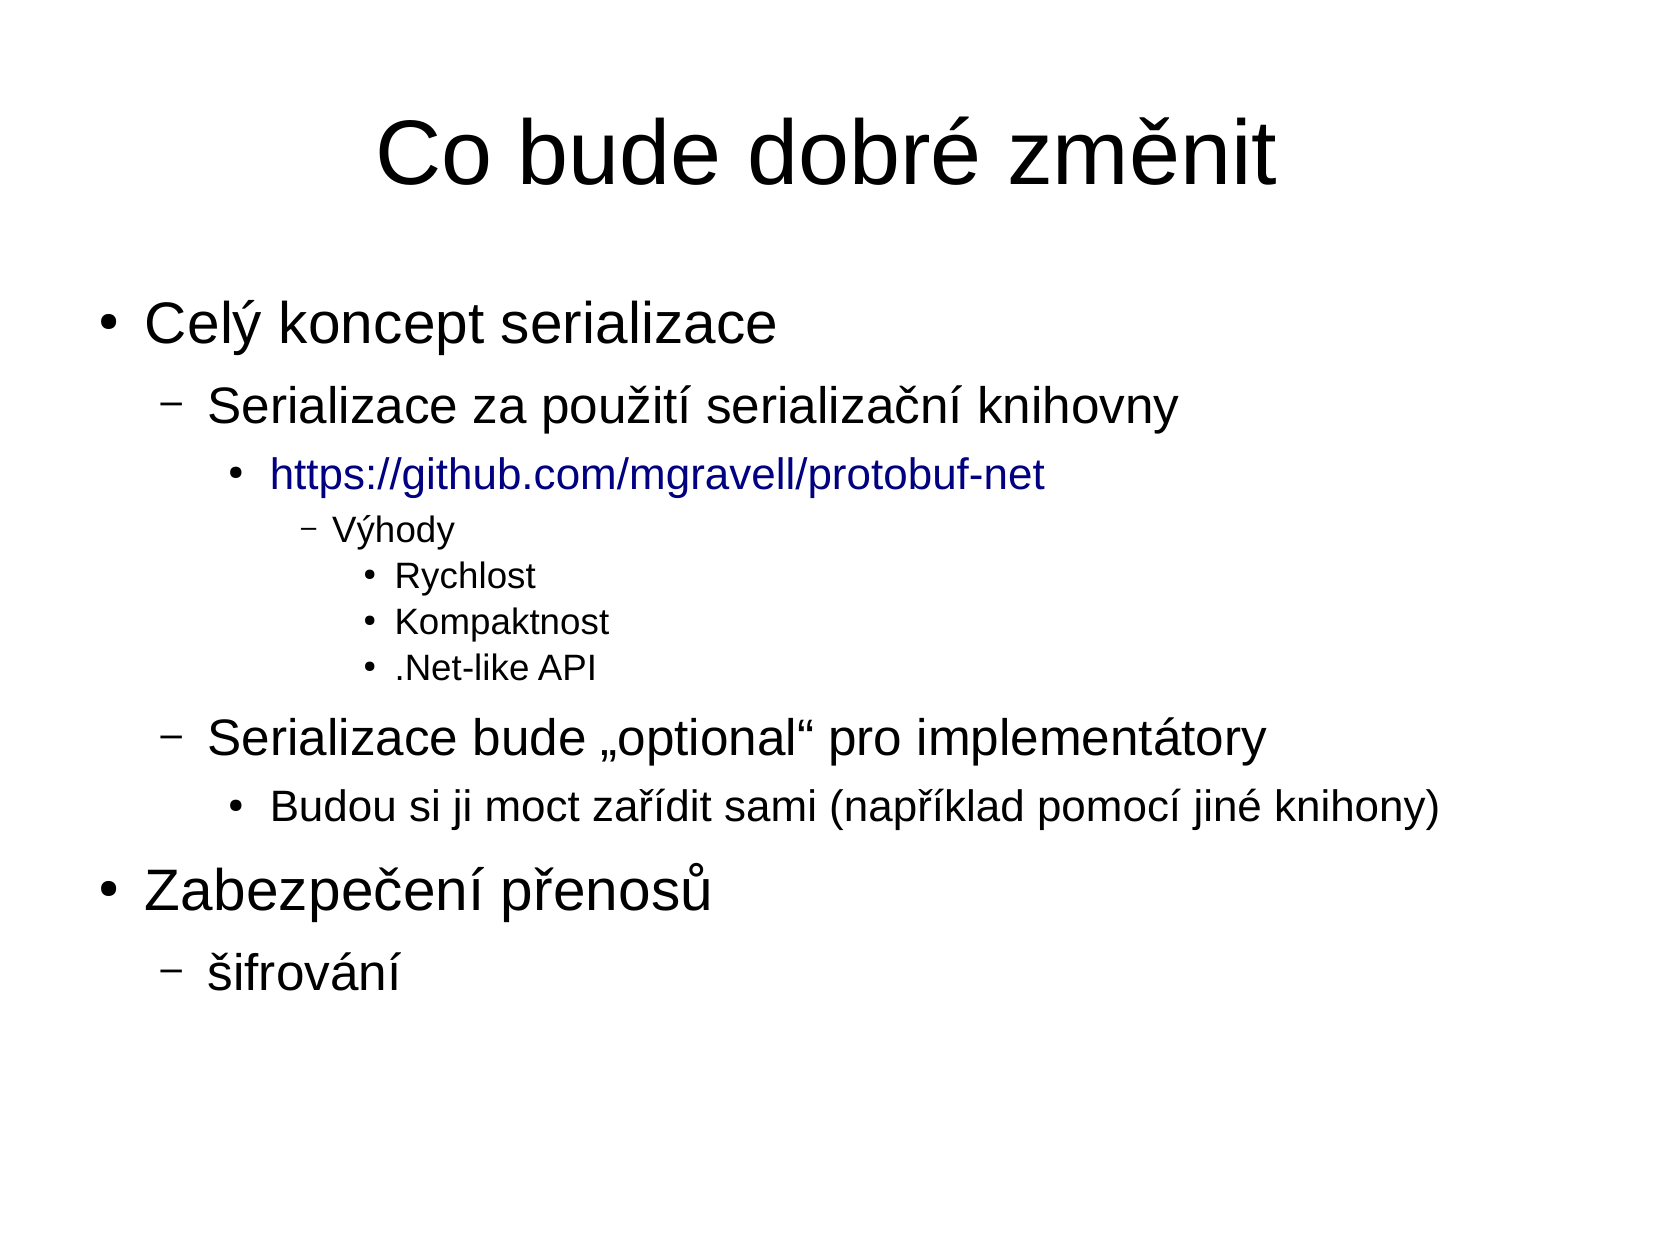

# Co bude dobré změnit
Celý koncept serializace
Serializace za použití serializační knihovny
https://github.com/mgravell/protobuf-net
Výhody
Rychlost
Kompaktnost
.Net-like API
Serializace bude „optional“ pro implementátory
Budou si ji moct zařídit sami (například pomocí jiné knihony)
Zabezpečení přenosů
šifrování